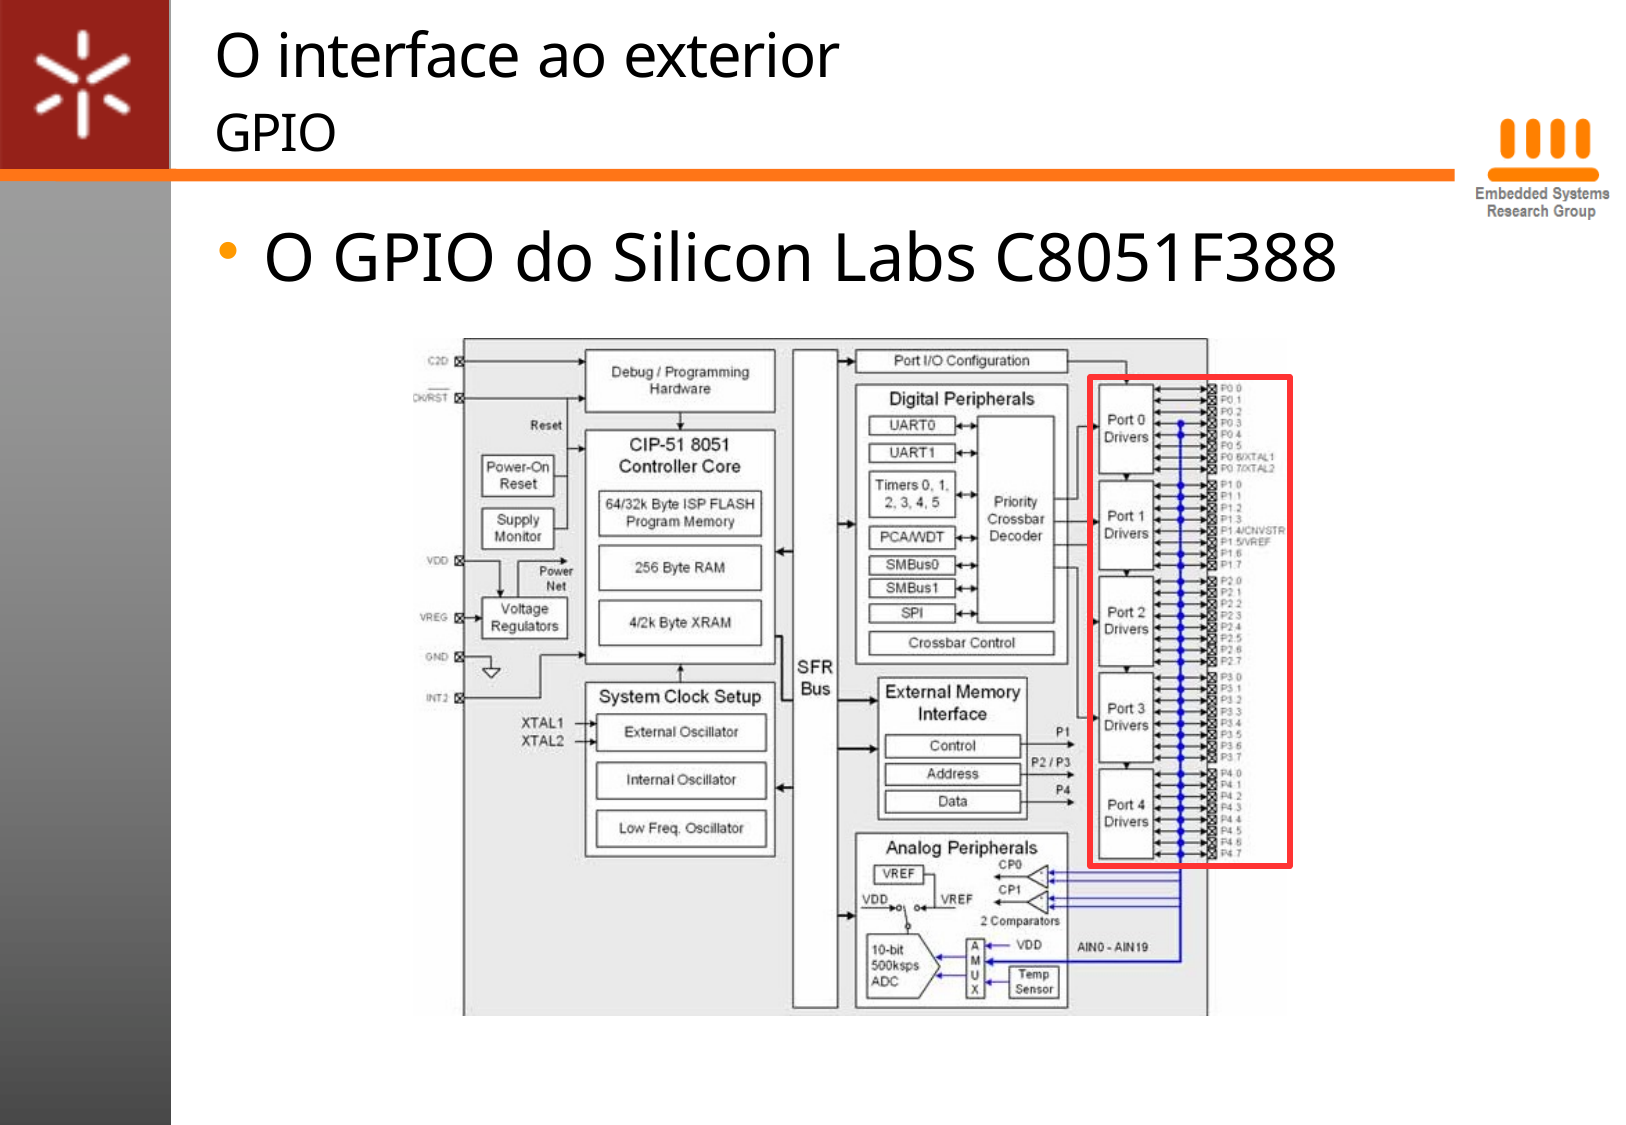

# O interface ao exterior GPIO
O GPIO do Silicon Labs C8051F388